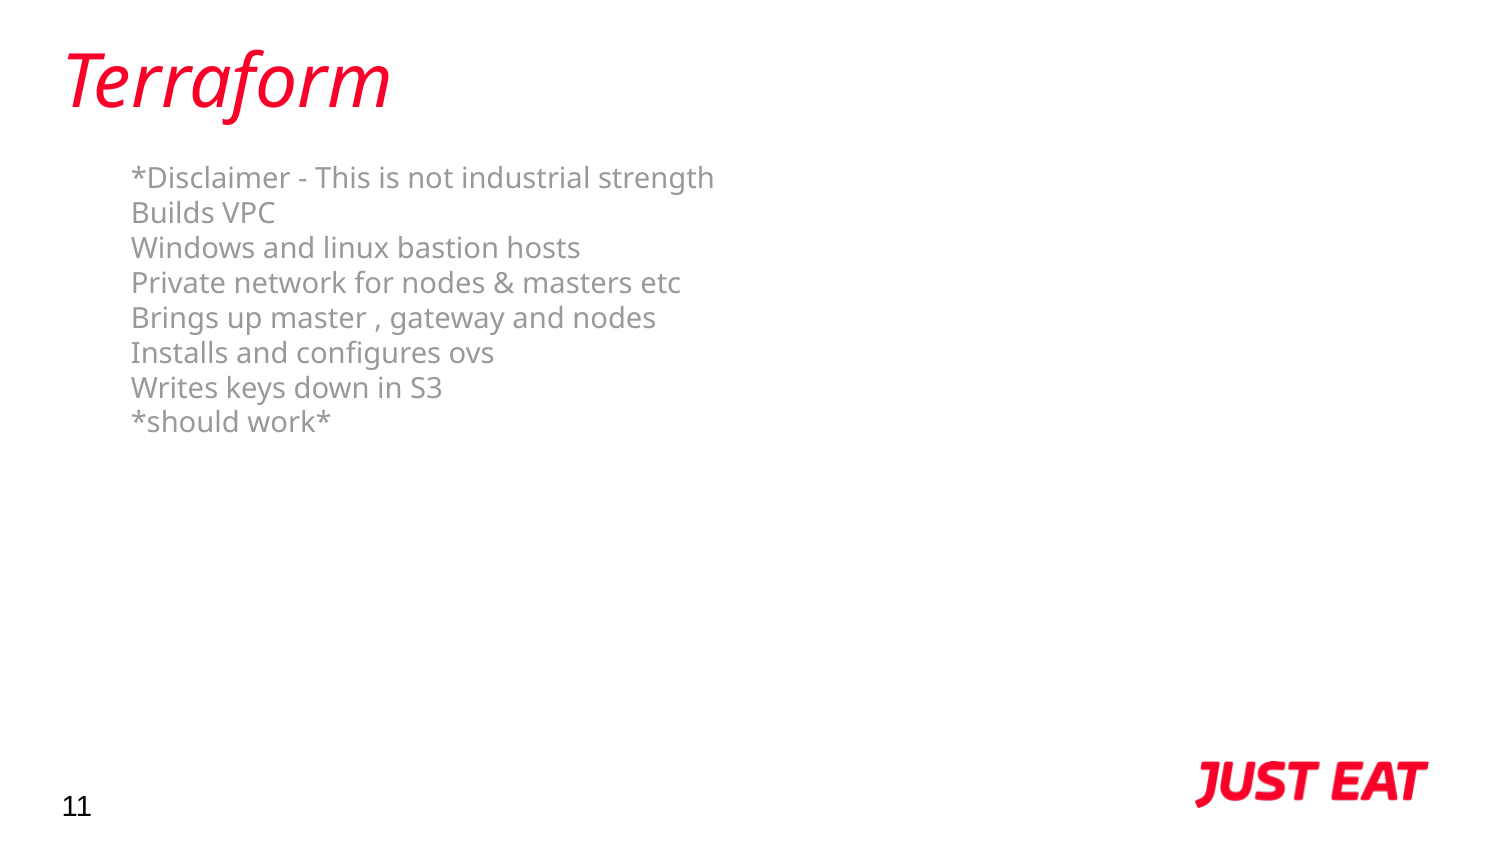

Terraform
# *Disclaimer - This is not industrial strength
Builds VPC
Windows and linux bastion hosts
Private network for nodes & masters etc
Brings up master , gateway and nodes
Installs and configures ovs
Writes keys down in S3
*should work*